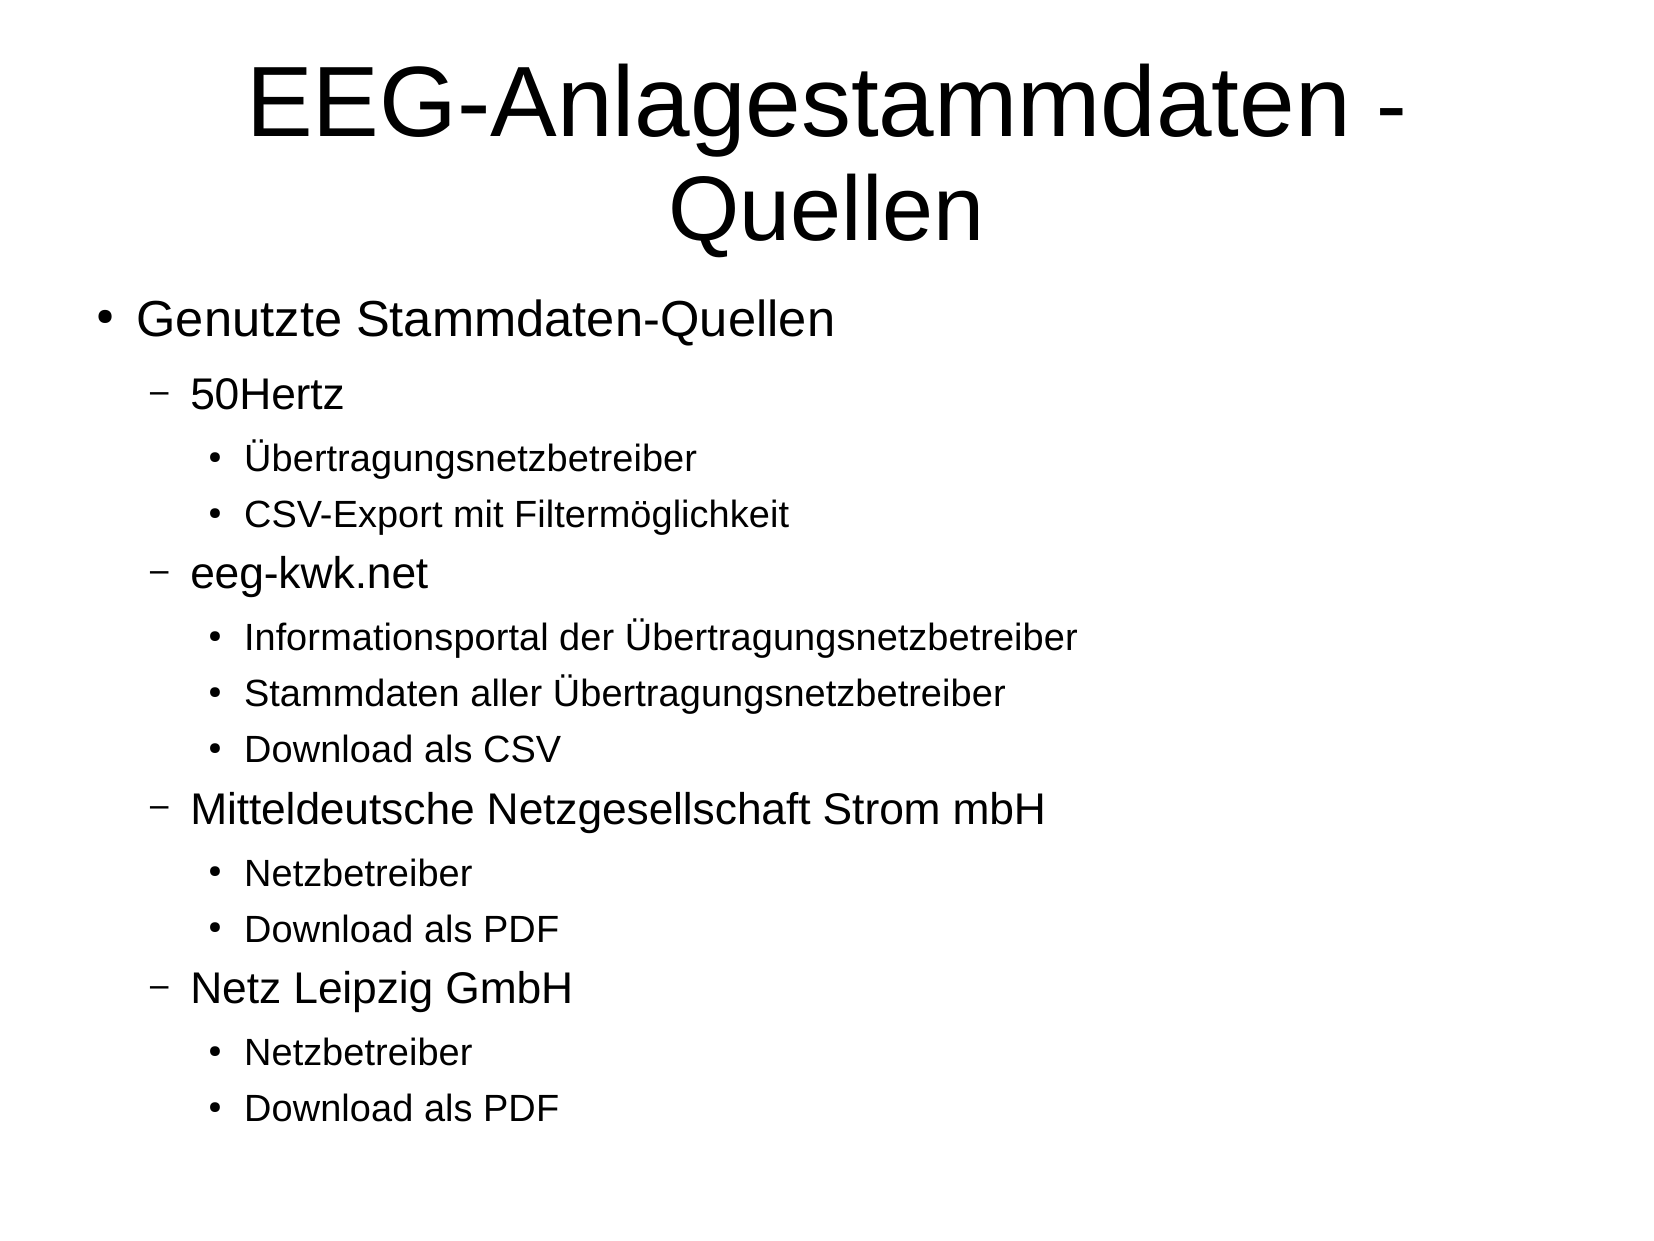

# EEG-Anlagestammdaten - Quellen
Genutzte Stammdaten-Quellen
50Hertz
Übertragungsnetzbetreiber
CSV-Export mit Filtermöglichkeit
eeg-kwk.net
Informationsportal der Übertragungsnetzbetreiber
Stammdaten aller Übertragungsnetzbetreiber
Download als CSV
Mitteldeutsche Netzgesellschaft Strom mbH
Netzbetreiber
Download als PDF
Netz Leipzig GmbH
Netzbetreiber
Download als PDF